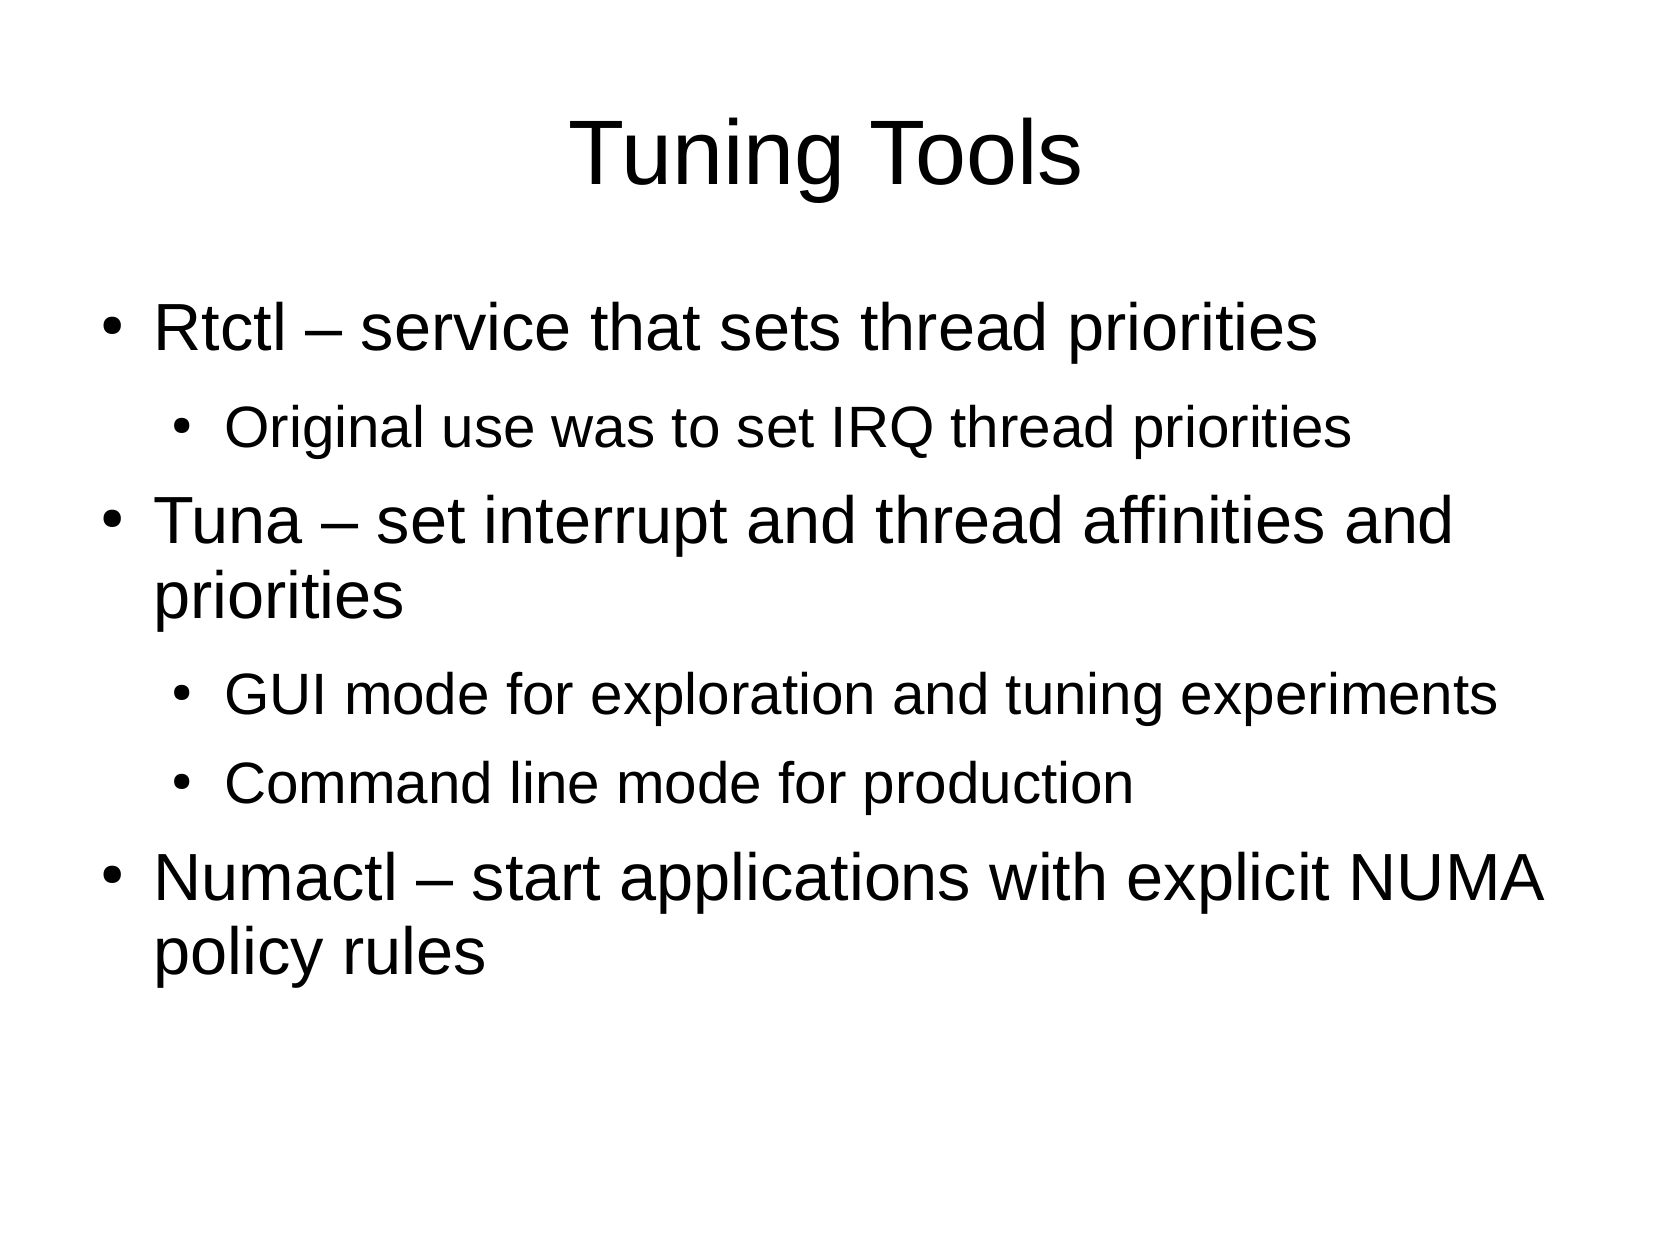

# Tuning Tools
Rtctl – service that sets thread priorities
Original use was to set IRQ thread priorities
Tuna – set interrupt and thread affinities and priorities
GUI mode for exploration and tuning experiments
Command line mode for production
Numactl – start applications with explicit NUMA policy rules